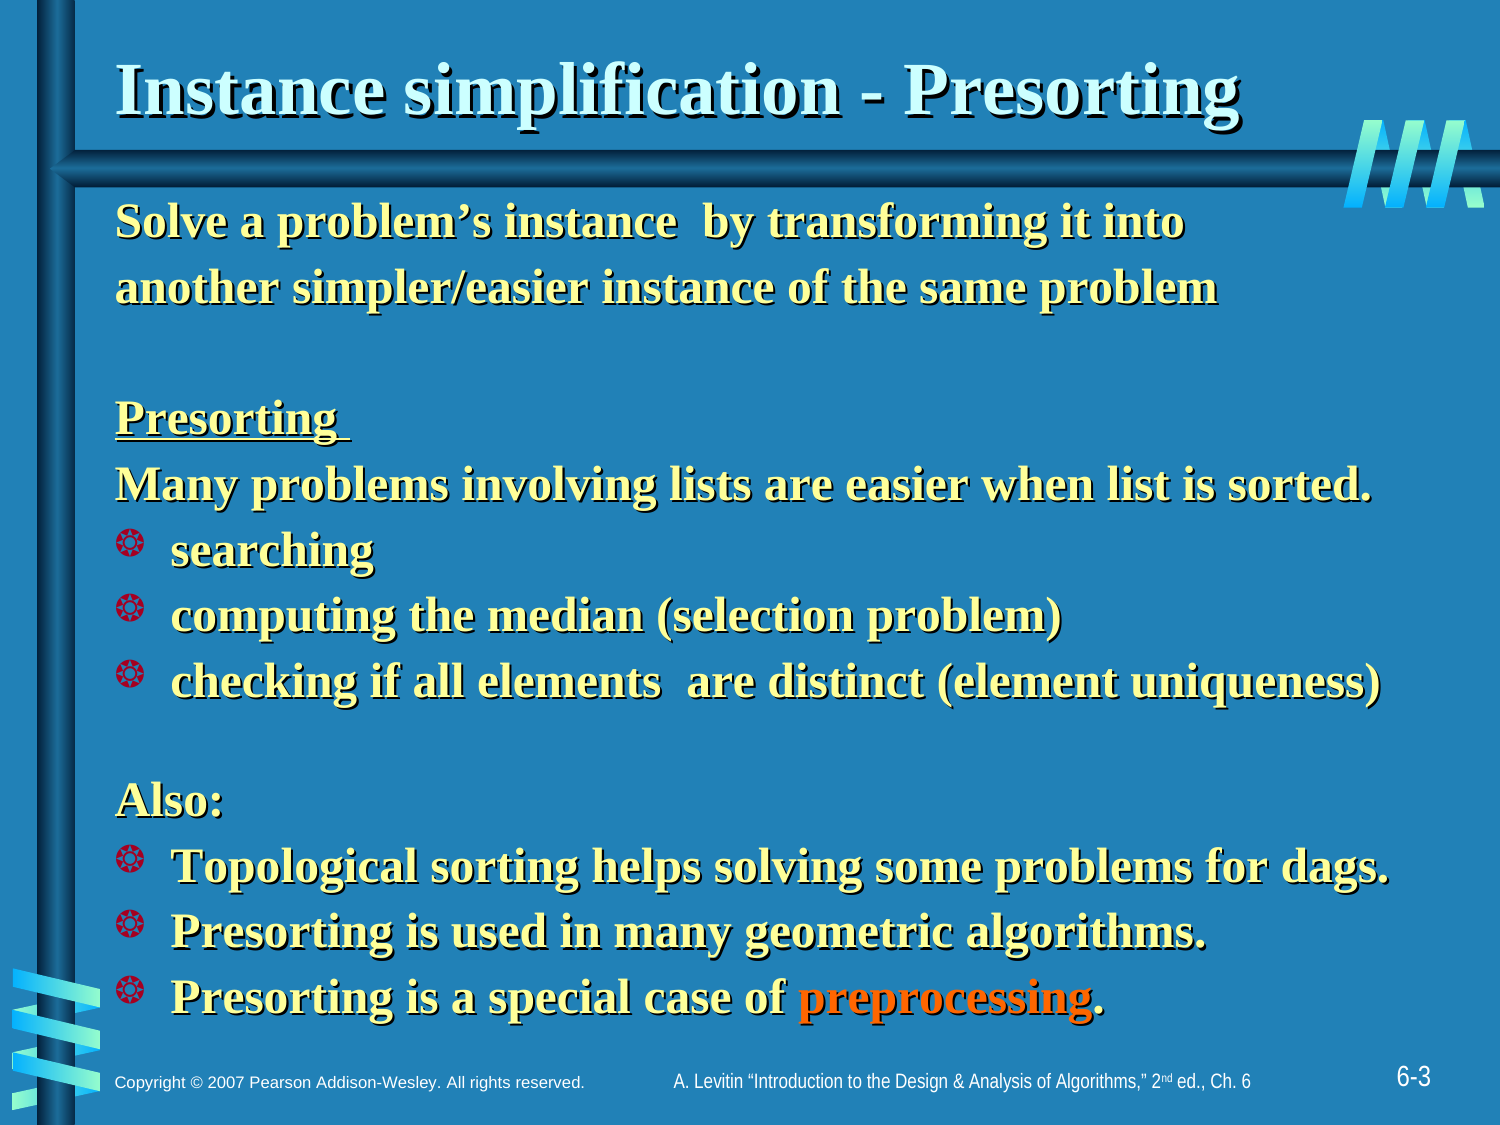

# Instance simplification - Presorting
Solve a problem’s instance by transforming it into
another simpler/easier instance of the same problem
Presorting
Many problems involving lists are easier when list is sorted.
searching
computing the median (selection problem)
checking if all elements are distinct (element uniqueness)
Also:
Topological sorting helps solving some problems for dags.
Presorting is used in many geometric algorithms.
Presorting is a special case of preprocessing.